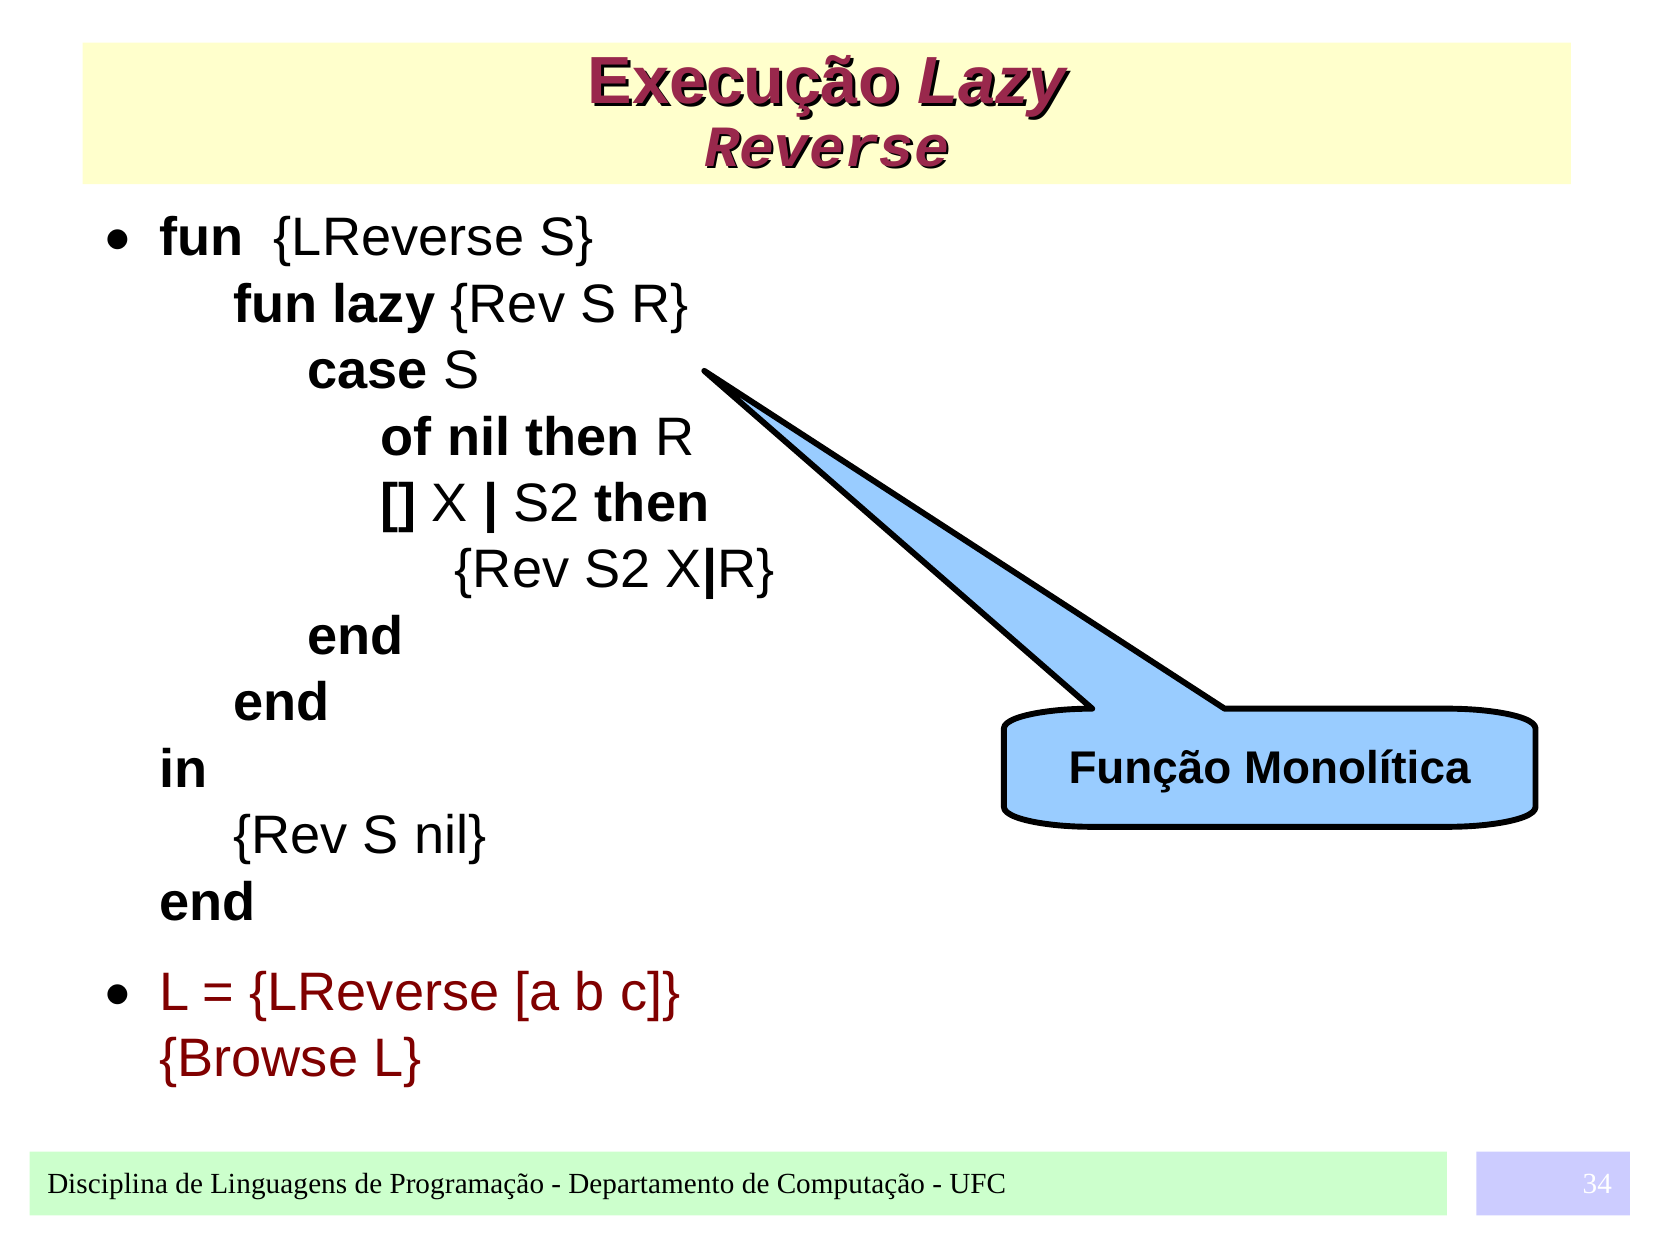

# Execução Lazy Reverse
fun {LReverse S}
	fun lazy {Rev S R}
		case S
			of nil then R
			[] X | S2 then
				{Rev S2 X|R}
		end
	end
in
	{Rev S nil}
end
L = {LReverse [a b c]}
{Browse L}
Função Monolítica
Disciplina de Linguagens de Programação - Departamento de Computação - UFC
34